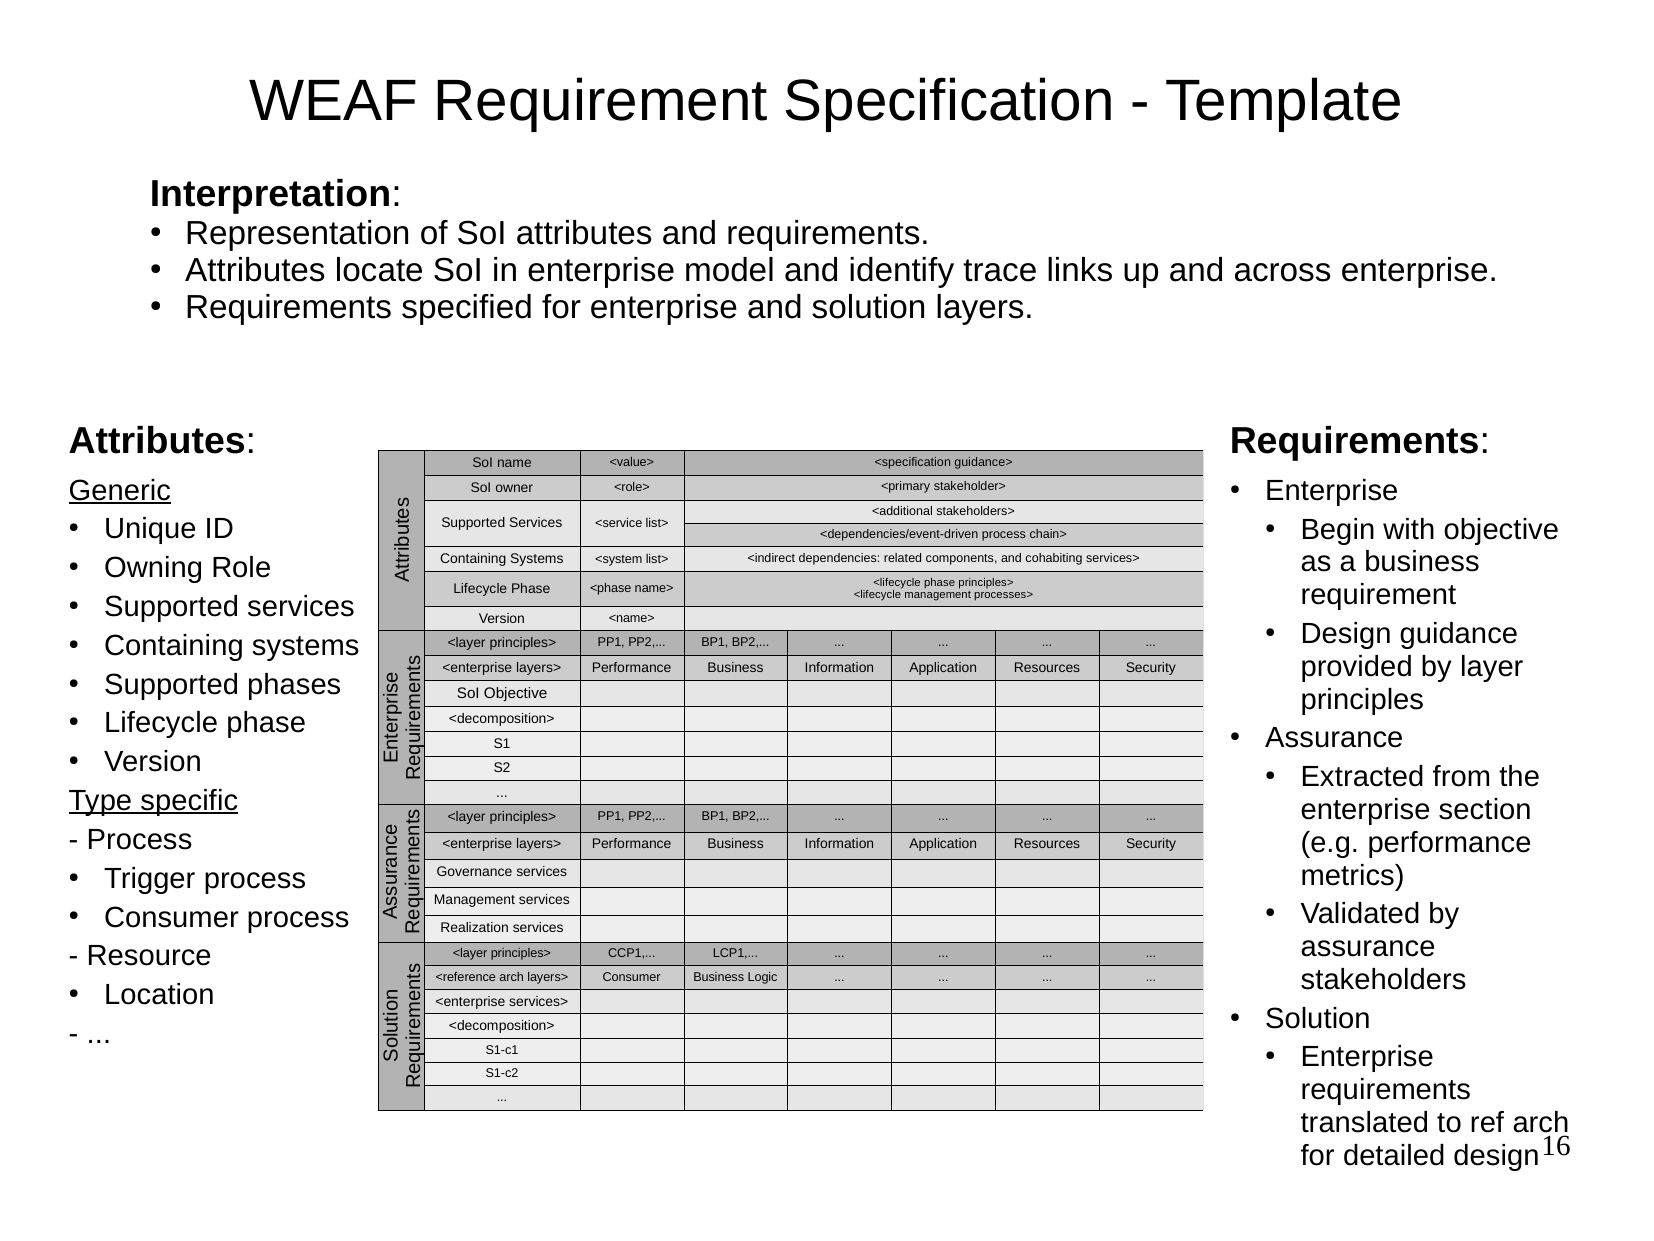

# WEAF Requirement Specification - Template
Interpretation:
Representation of SoI attributes and requirements.
Attributes locate SoI in enterprise model and identify trace links up and across enterprise.
Requirements specified for enterprise and solution layers.
Attributes:
Generic
Unique ID
Owning Role
Supported services
Containing systems
Supported phases
Lifecycle phase
Version
Type specific
- Process
Trigger process
Consumer process
- Resource
Location
- ...
Requirements:
Enterprise
Begin with objective as a business requirement
Design guidance provided by layer principles
Assurance
Extracted from the enterprise section (e.g. performance metrics)
Validated by assurance stakeholders
Solution
Enterprise requirements translated to ref arch for detailed design
16